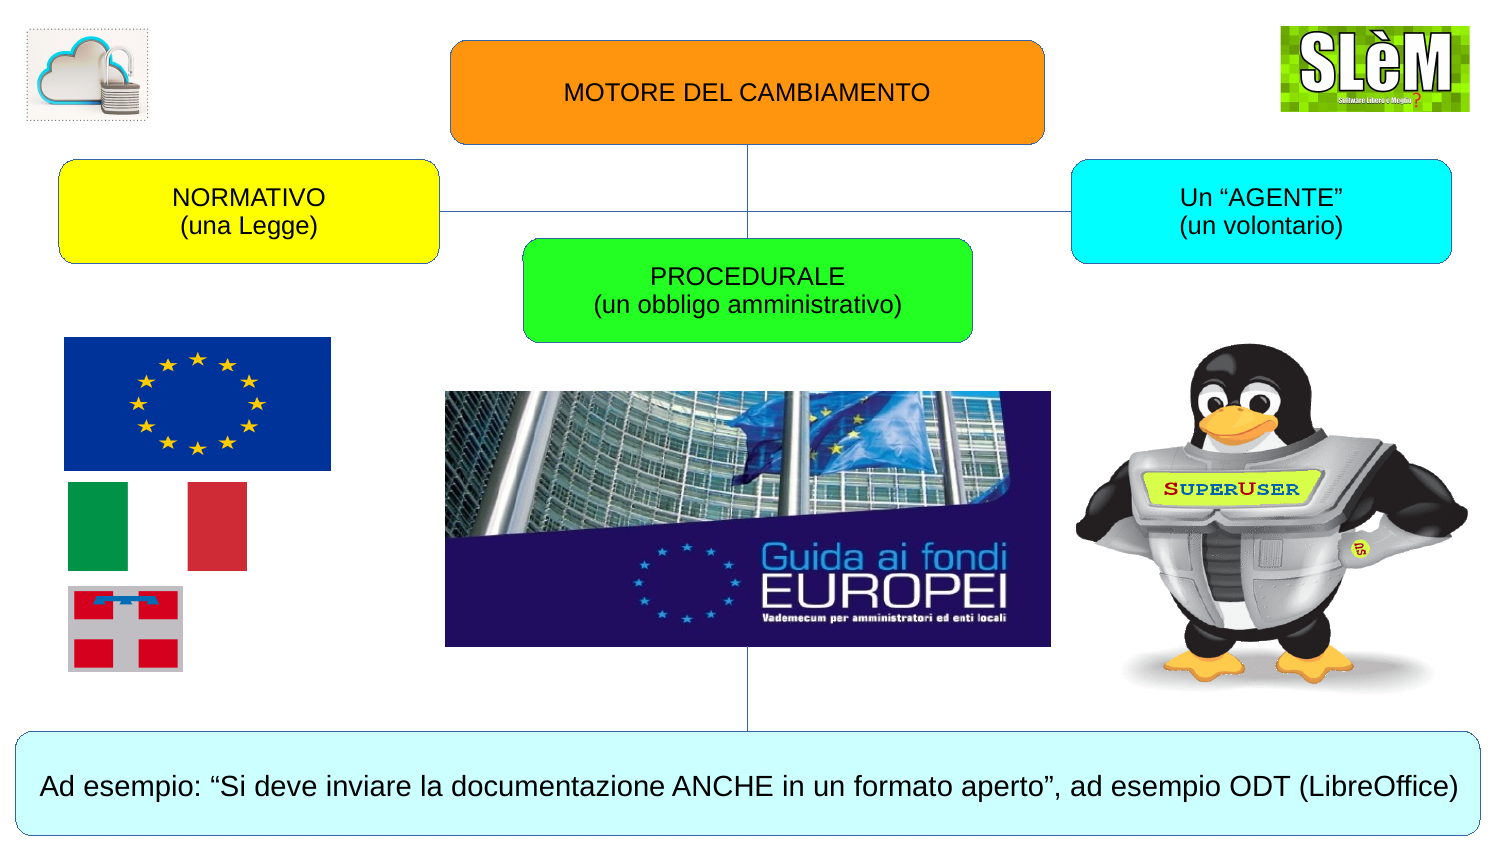

MOTORE DEL CAMBIAMENTO
NORMATIVO
(una Legge)
Un “AGENTE”
(un volontario)
PROCEDURALE
(un obbligo amministrativo)
Ad esempio: “Si deve inviare la documentazione ANCHE in un formato aperto”, ad esempio ODT (LibreOffice)